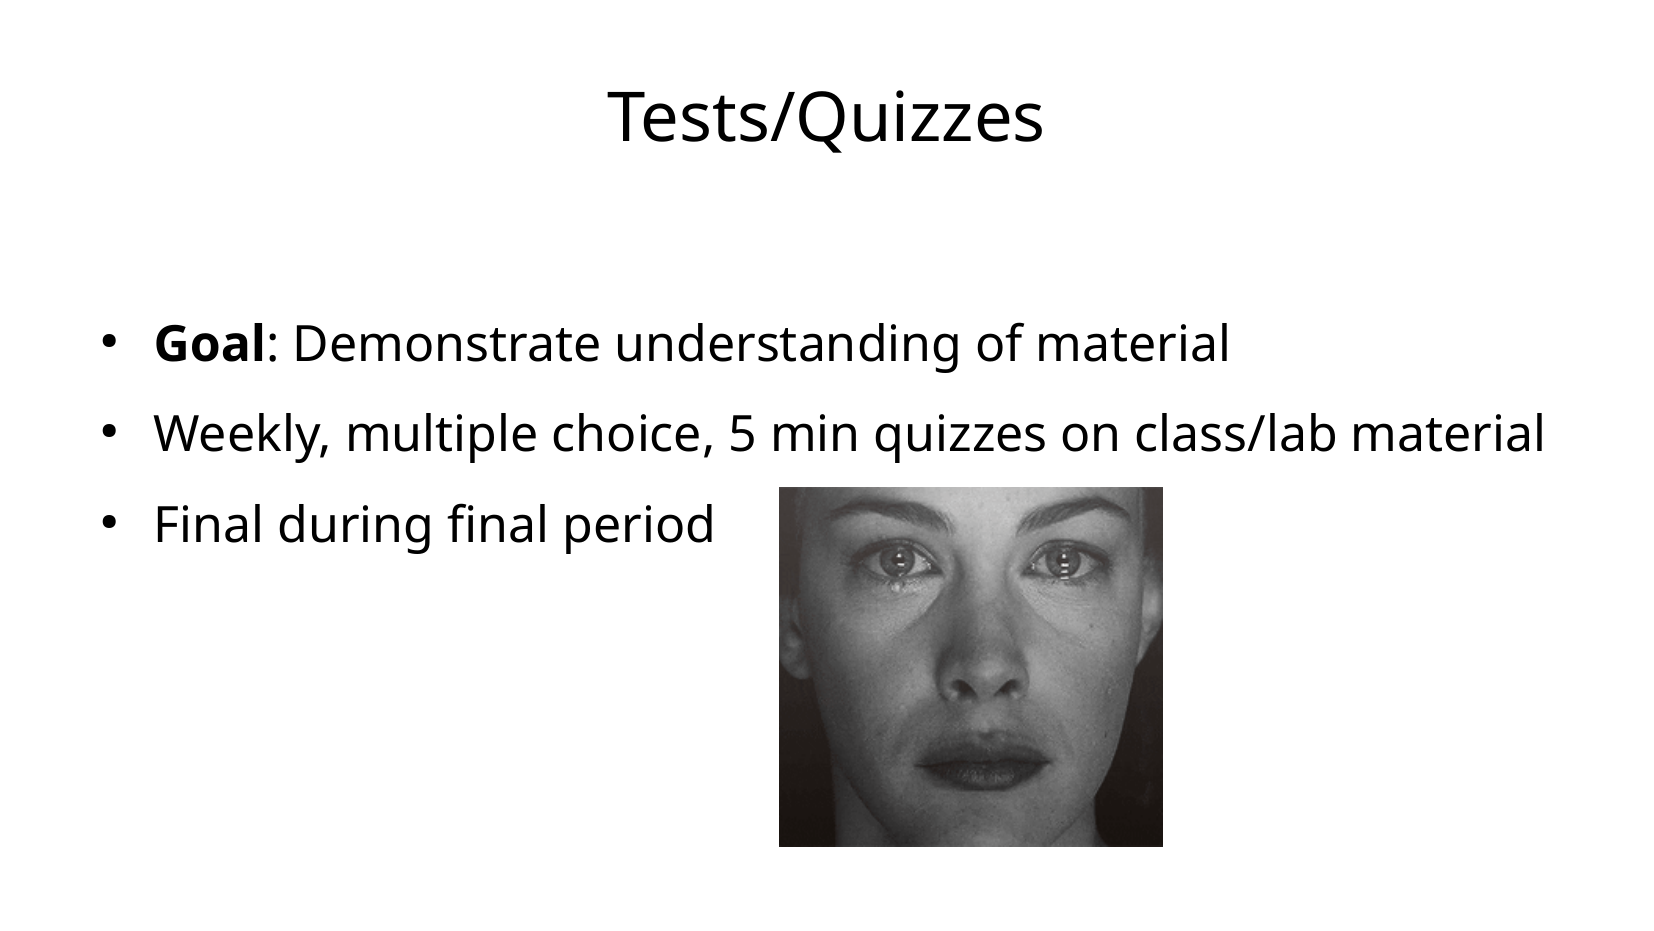

# Tests/Quizzes
Goal: Demonstrate understanding of material
Weekly, multiple choice, 5 min quizzes on class/lab material
Final during final period